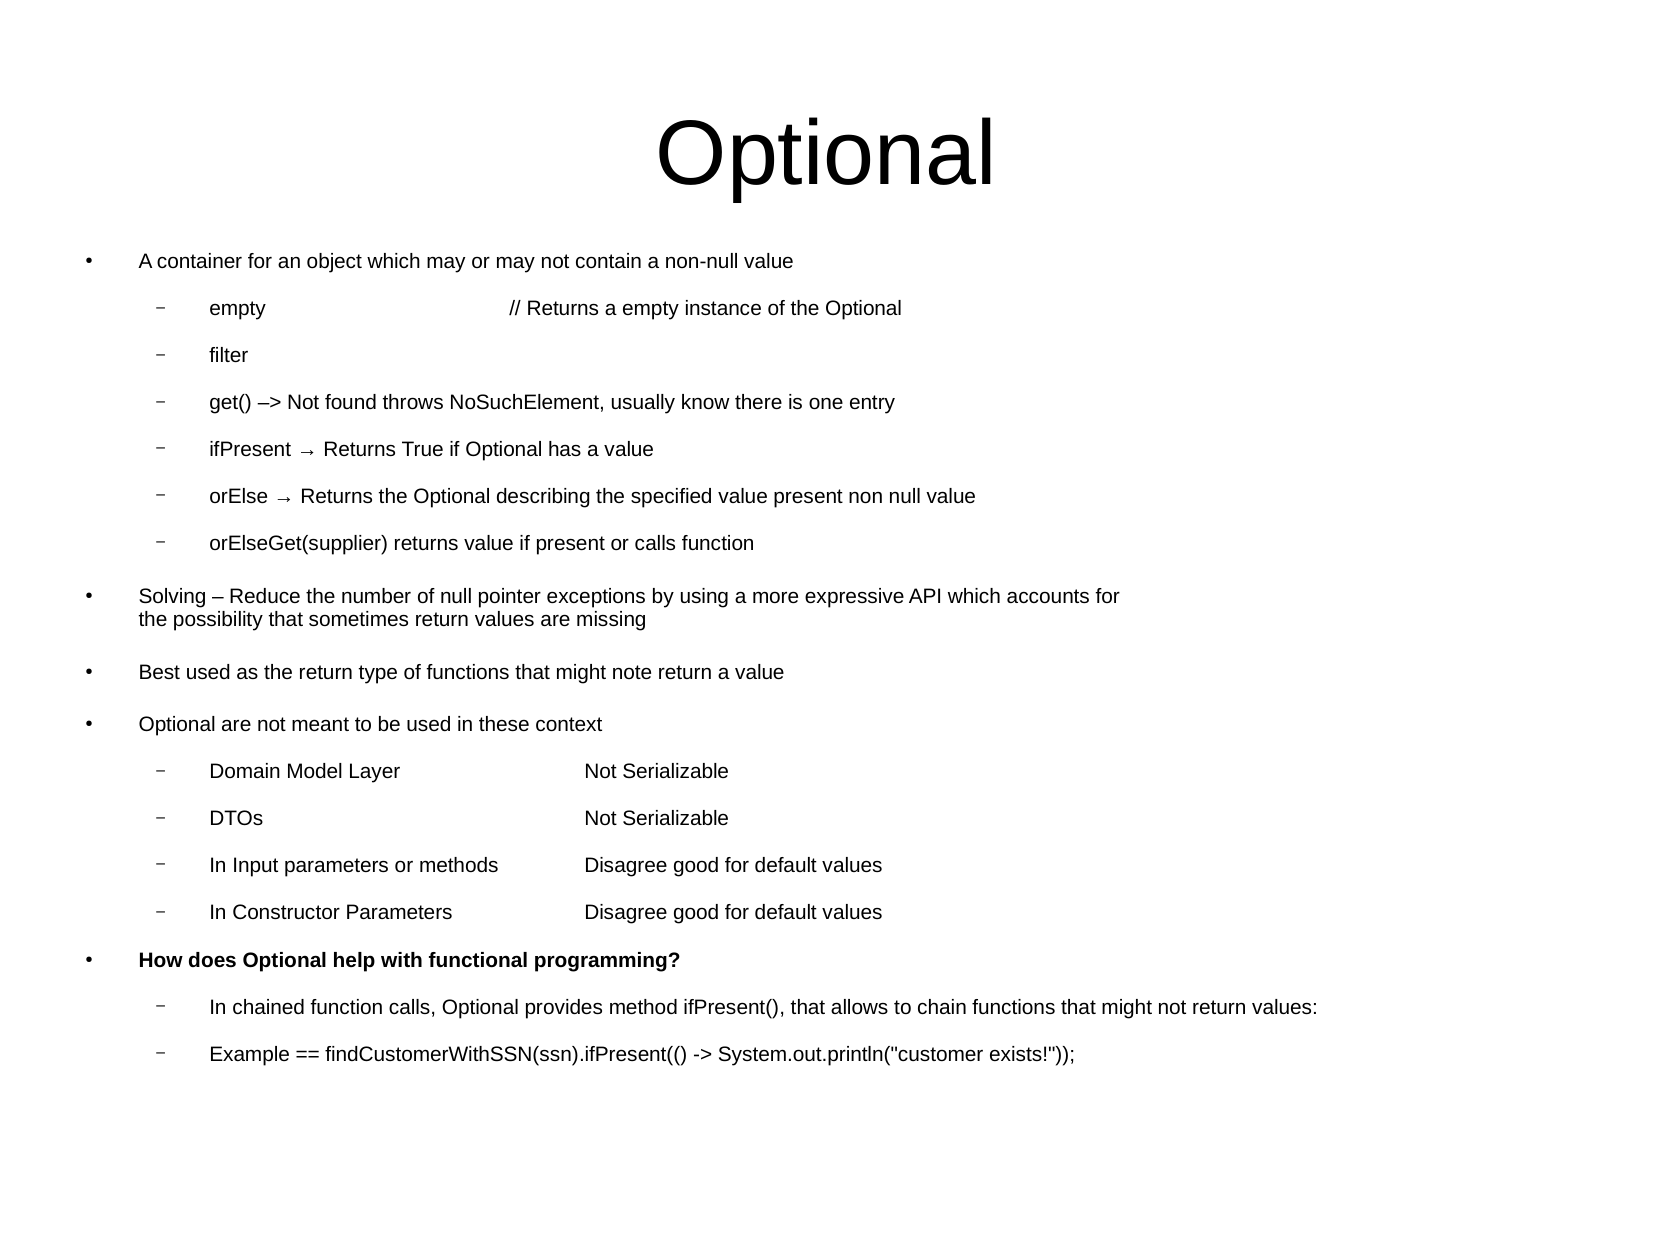

# Optional
A container for an object which may or may not contain a non-null value
empty				// Returns a empty instance of the Optional
filter
get() –> Not found throws NoSuchElement, usually know there is one entry
ifPresent → Returns True if Optional has a value
orElse → Returns the Optional describing the specified value present non null value
orElseGet(supplier) returns value if present or calls function
Solving – Reduce the number of null pointer exceptions by using a more expressive API which accounts for
the possibility that sometimes return values are missing
Best used as the return type of functions that might note return a value
Optional are not meant to be used in these context
Domain Model Layer 			Not Serializable
DTOs					Not Serializable
In Input parameters or methods		Disagree good for default values
In Constructor Parameters		Disagree good for default values
How does Optional help with functional programming?
In chained function calls, Optional provides method ifPresent(), that allows to chain functions that might not return values:
Example == findCustomerWithSSN(ssn).ifPresent(() -> System.out.println("customer exists!"));